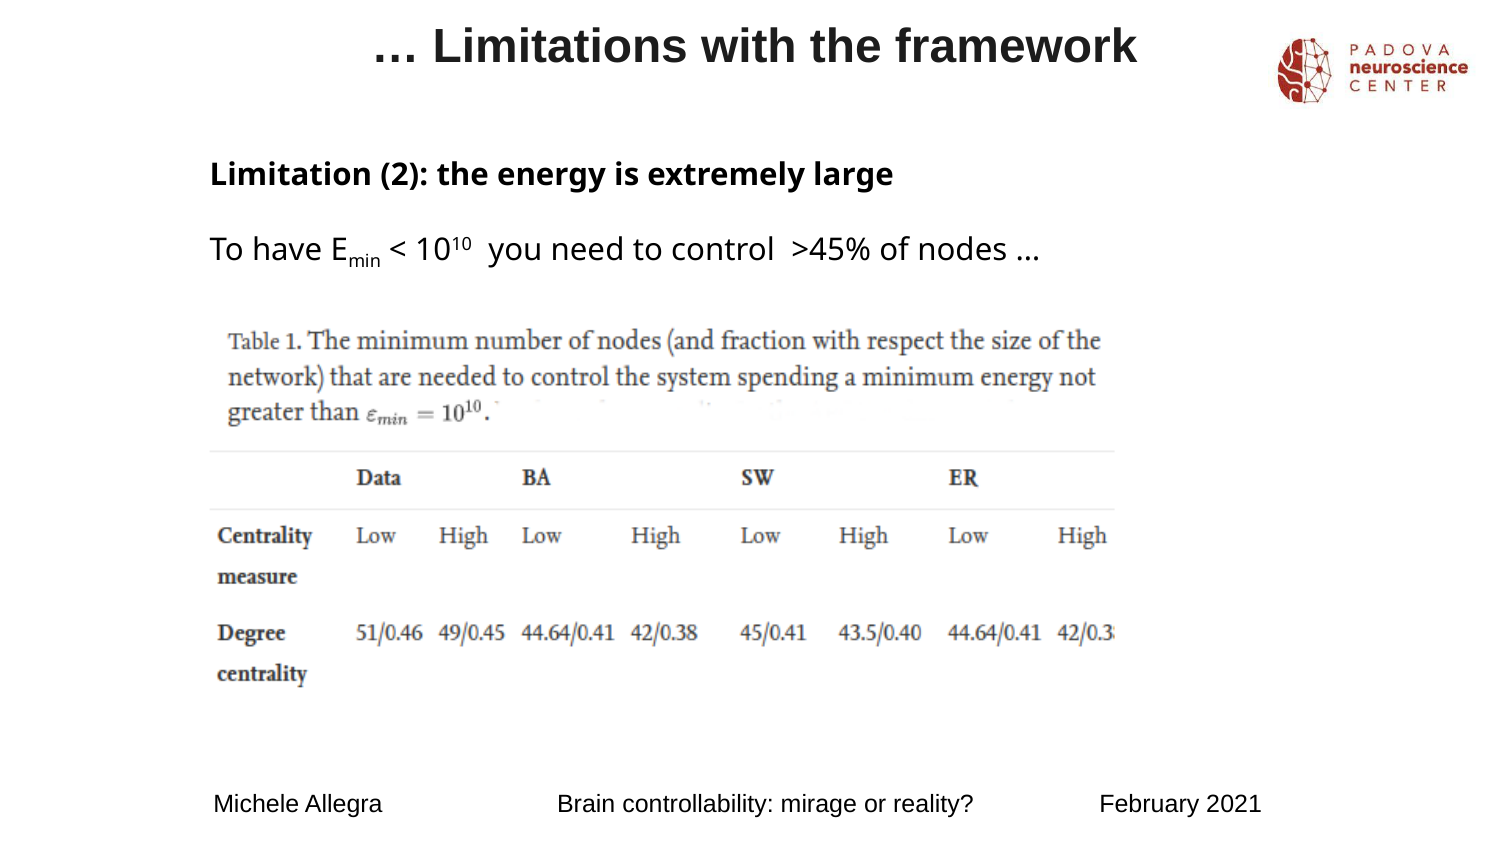

… Limitations with the framework
Limitation (2): the energy is extremely large
To have Emin < 1010 you need to control >45% of nodes …
Michele Allegra Brain controllability: mirage or reality? February 2021